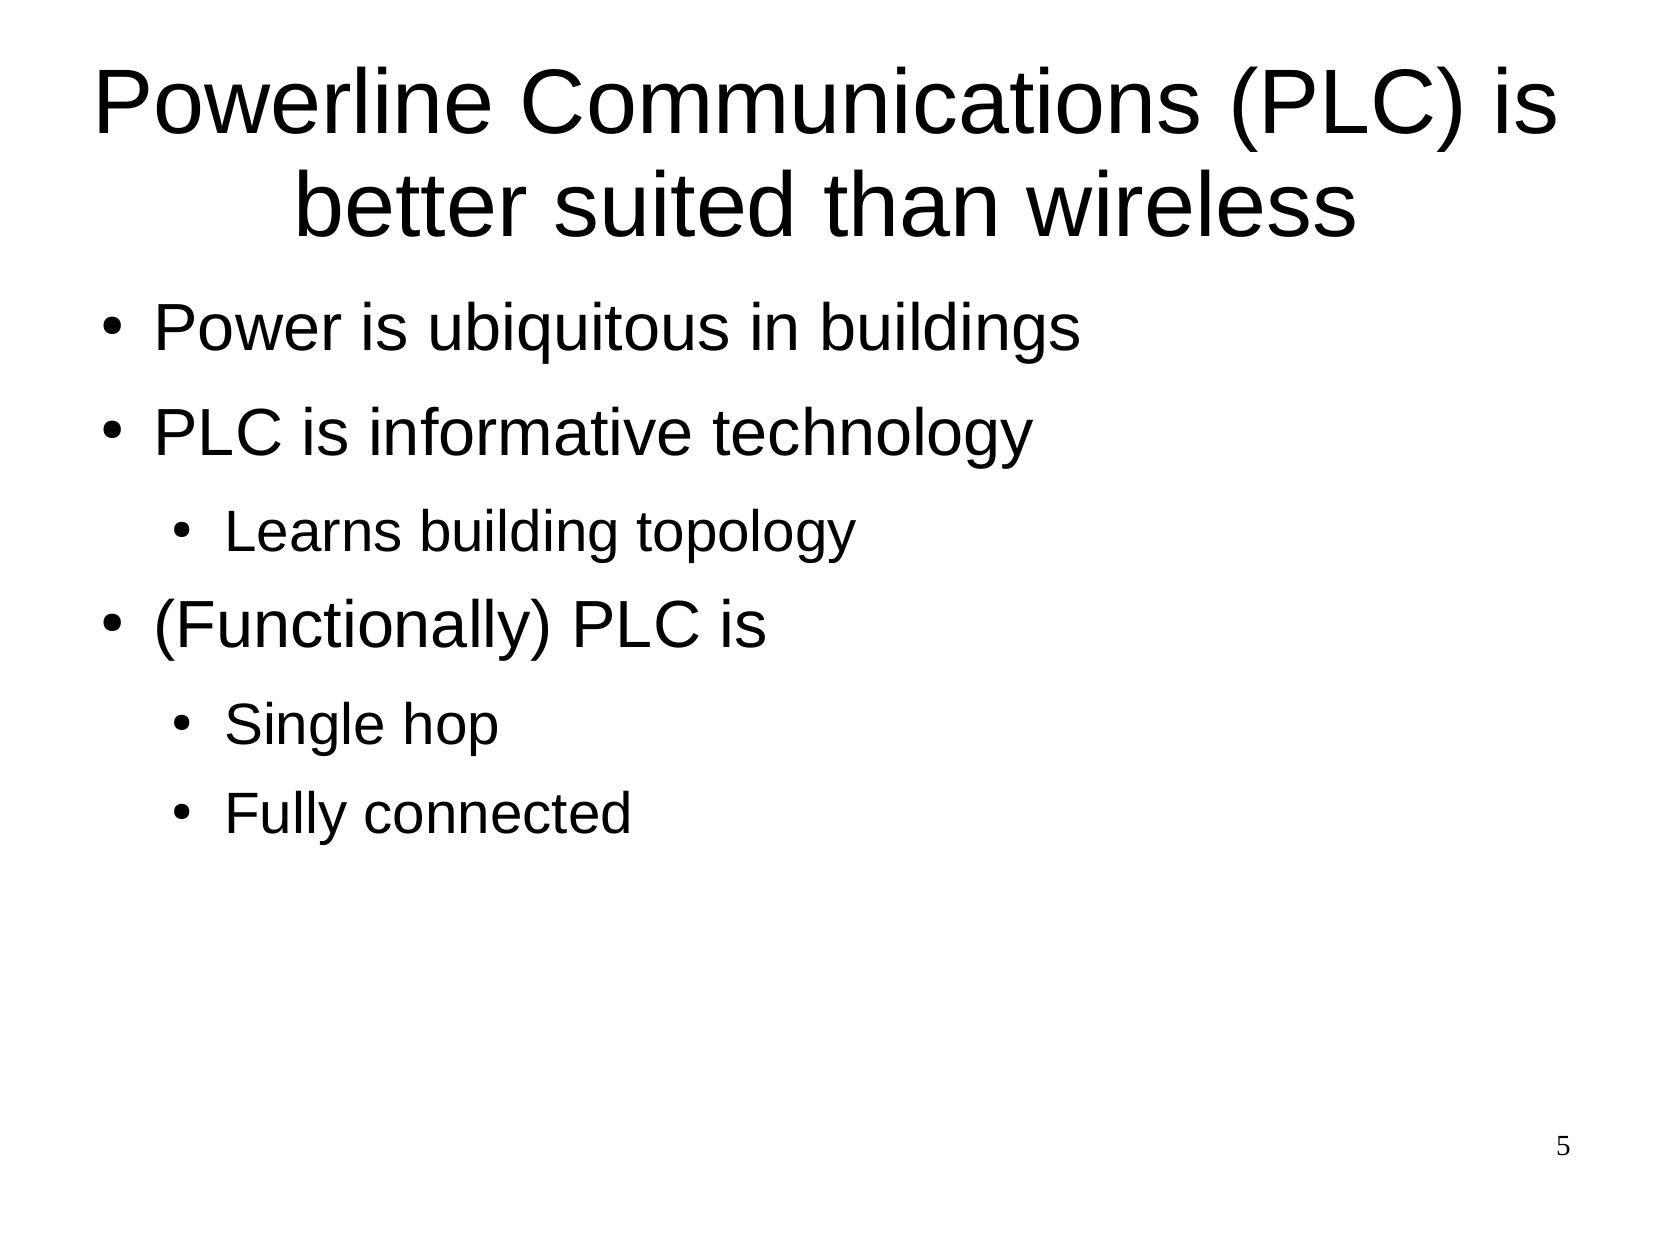

# Powerline Communications (PLC) is better suited than wireless
Power is ubiquitous in buildings
PLC is informative technology
Learns building topology
(Functionally) PLC is
Single hop
Fully connected
5